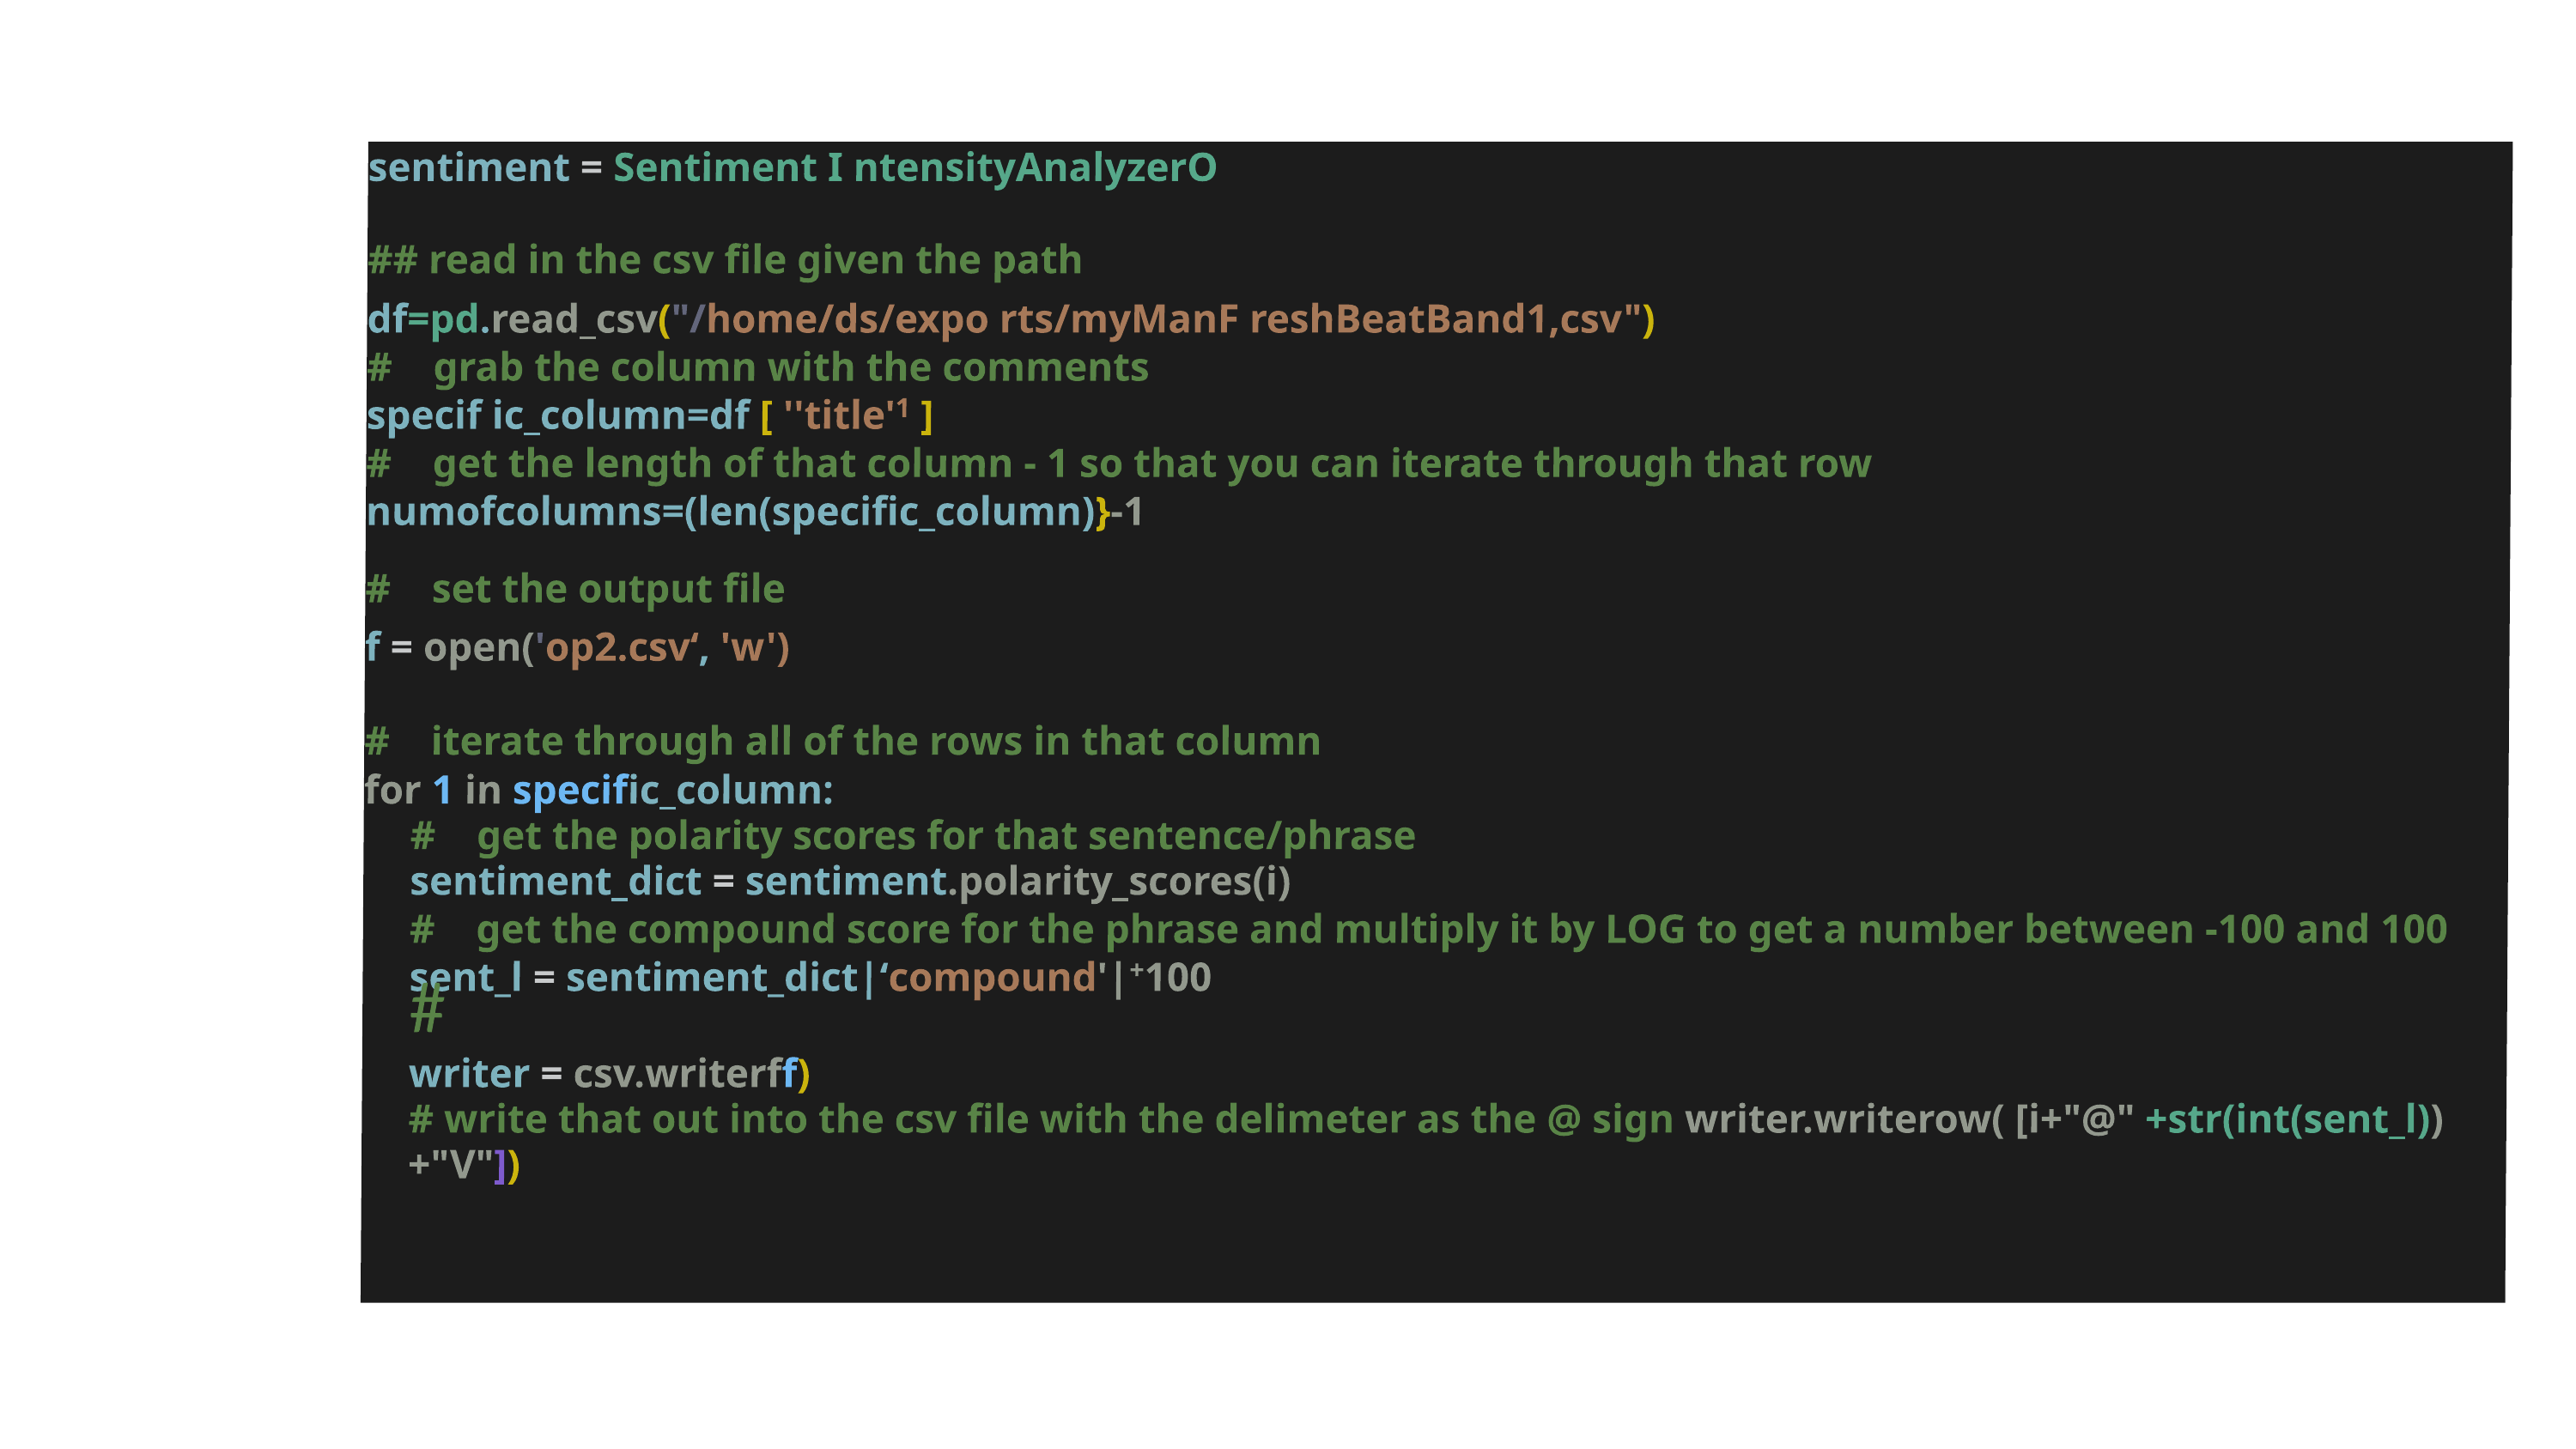

P
R
O
G
R
A
M
sentiment = Sentiment I ntensityAnalyzerO
## read in the csv file given the path
df=pd.read_csv("/home/ds/expo rts/myManF reshBeatBand1,csv")
# grab the column with the comments specif ic_column=df [ ''title'1 ]
# get the length of that column - 1 so that you can iterate through that row numofcolumns=(len(specific_column)}-1
# set the output file
f = open('op2.csv‘, 'w')
# iterate through all of the rows in that column for 1 in specific_column:
# get the polarity scores for that sentence/phrase sentiment_dict = sentiment.polarity_scores(i)
# get the compound score for the phrase and multiply it by LOG to get a number between -100 and 100 sent_l = sentiment_dict|‘compound'|+100
#
writer = csv.writerff)
# write that out into the csv file with the delimeter as the @ sign writer.writerow( [i+"@" +str(int(sent_l))+"V"])